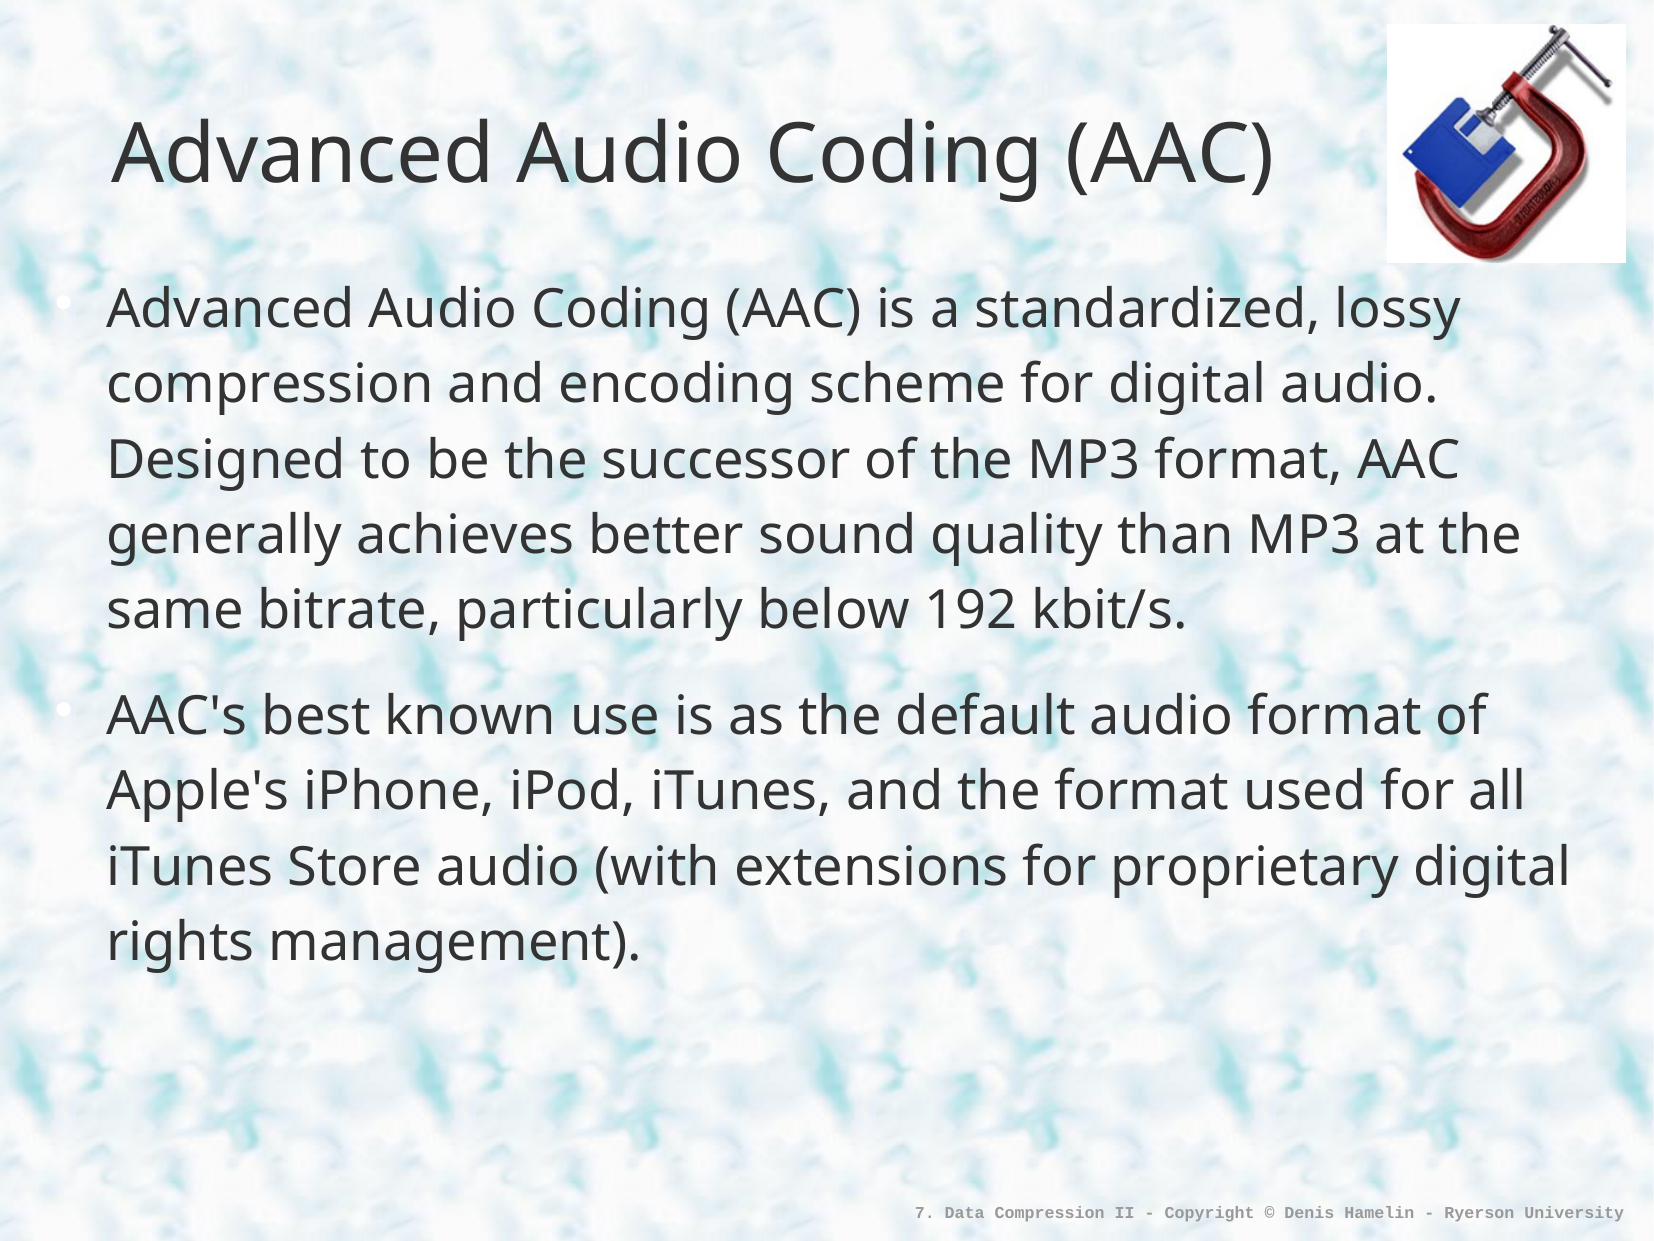

# Advanced Audio Coding (AAC)‏
Advanced Audio Coding (AAC) is a standardized, lossy compression and encoding scheme for digital audio. Designed to be the successor of the MP3 format, AAC generally achieves better sound quality than MP3 at the same bitrate, particularly below 192 kbit/s.
AAC's best known use is as the default audio format of Apple's iPhone, iPod, iTunes, and the format used for all iTunes Store audio (with extensions for proprietary digital rights management).